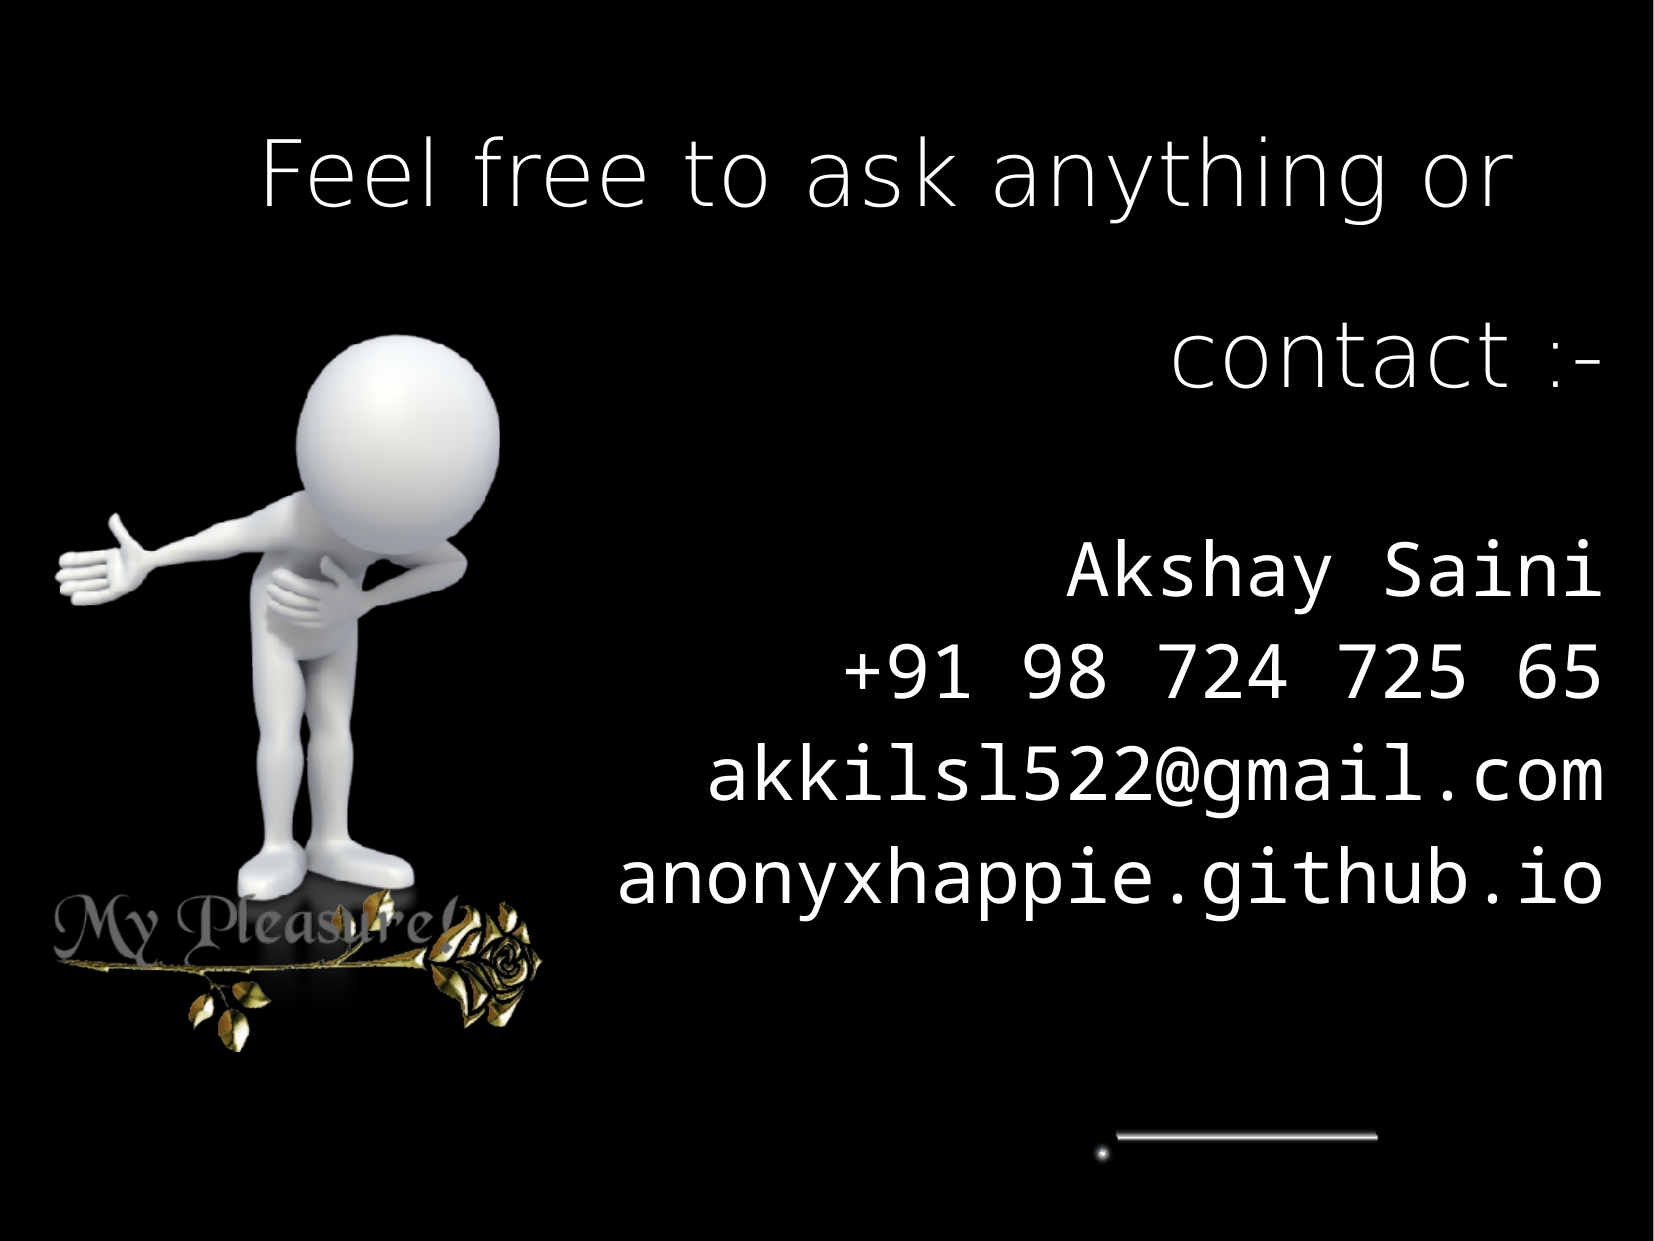

Feel free to ask anything or
# contact :- Akshay Saini +91 98 724 725 65 akkilsl522@gmail.com anonyxhappie.github.io